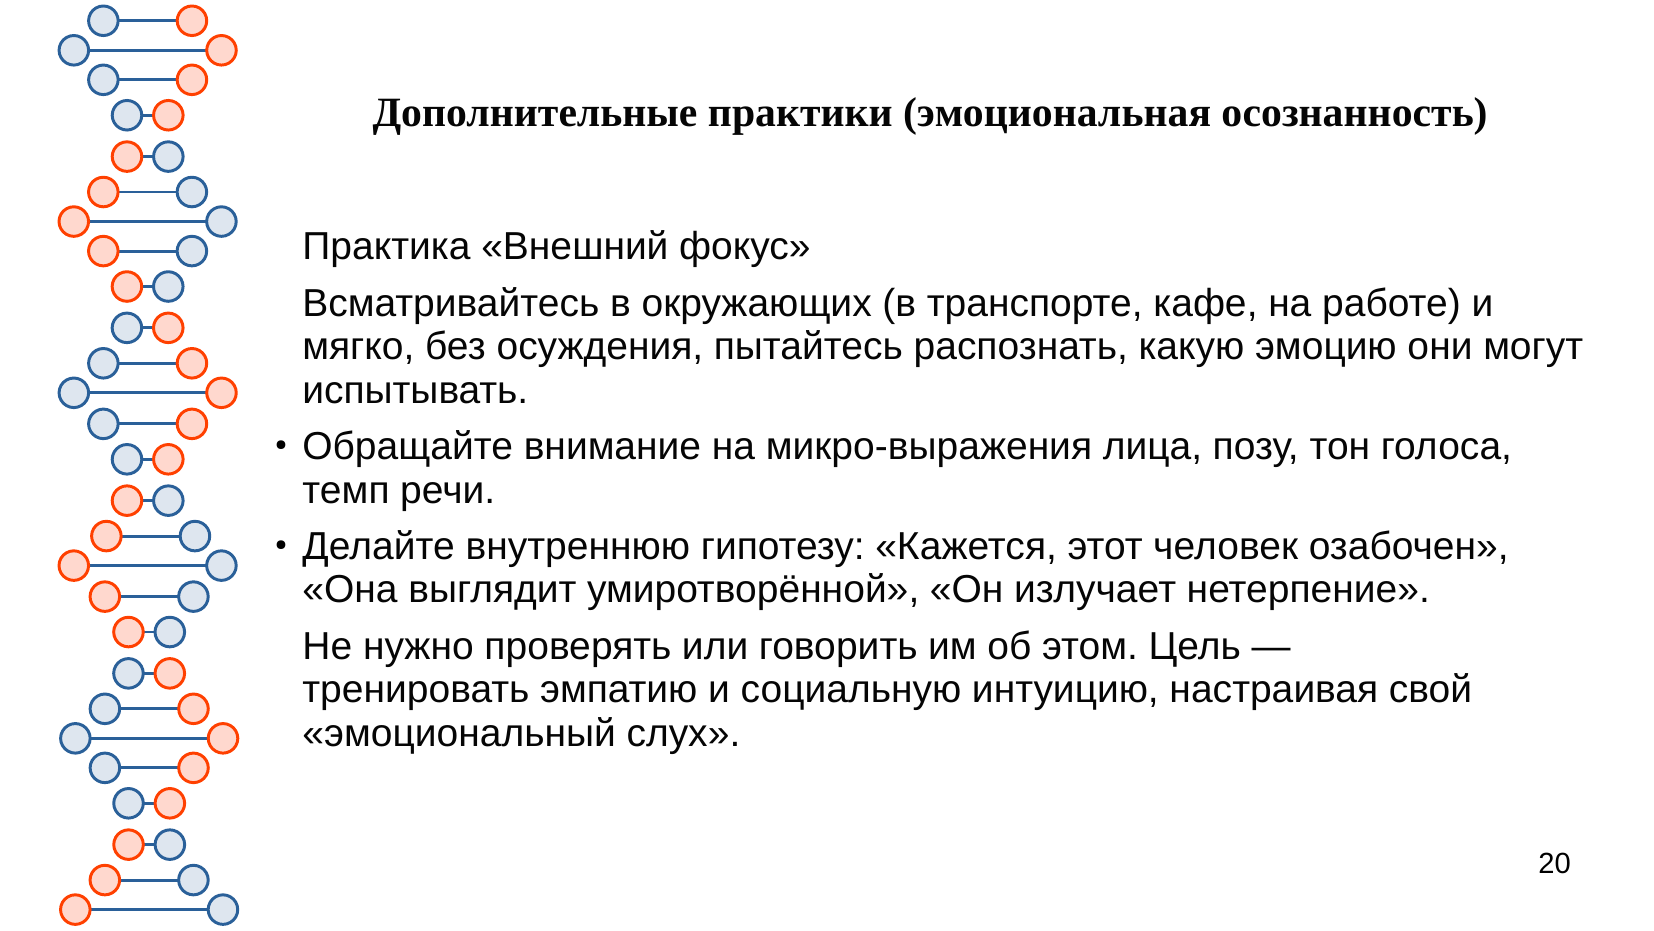

# Дополнительные практики (эмоциональная осознанность)
Практика «Внешний фокус»
Всматривайтесь в окружающих (в транспорте, кафе, на работе) и мягко, без осуждения, пытайтесь распознать, какую эмоцию они могут испытывать.
Обращайте внимание на микро-выражения лица, позу, тон голоса, темп речи.
Делайте внутреннюю гипотезу: «Кажется, этот человек озабочен», «Она выглядит умиротворённой», «Он излучает нетерпение».
Не нужно проверять или говорить им об этом. Цель — тренировать эмпатию и социальную интуицию, настраивая свой «эмоциональный слух».
20